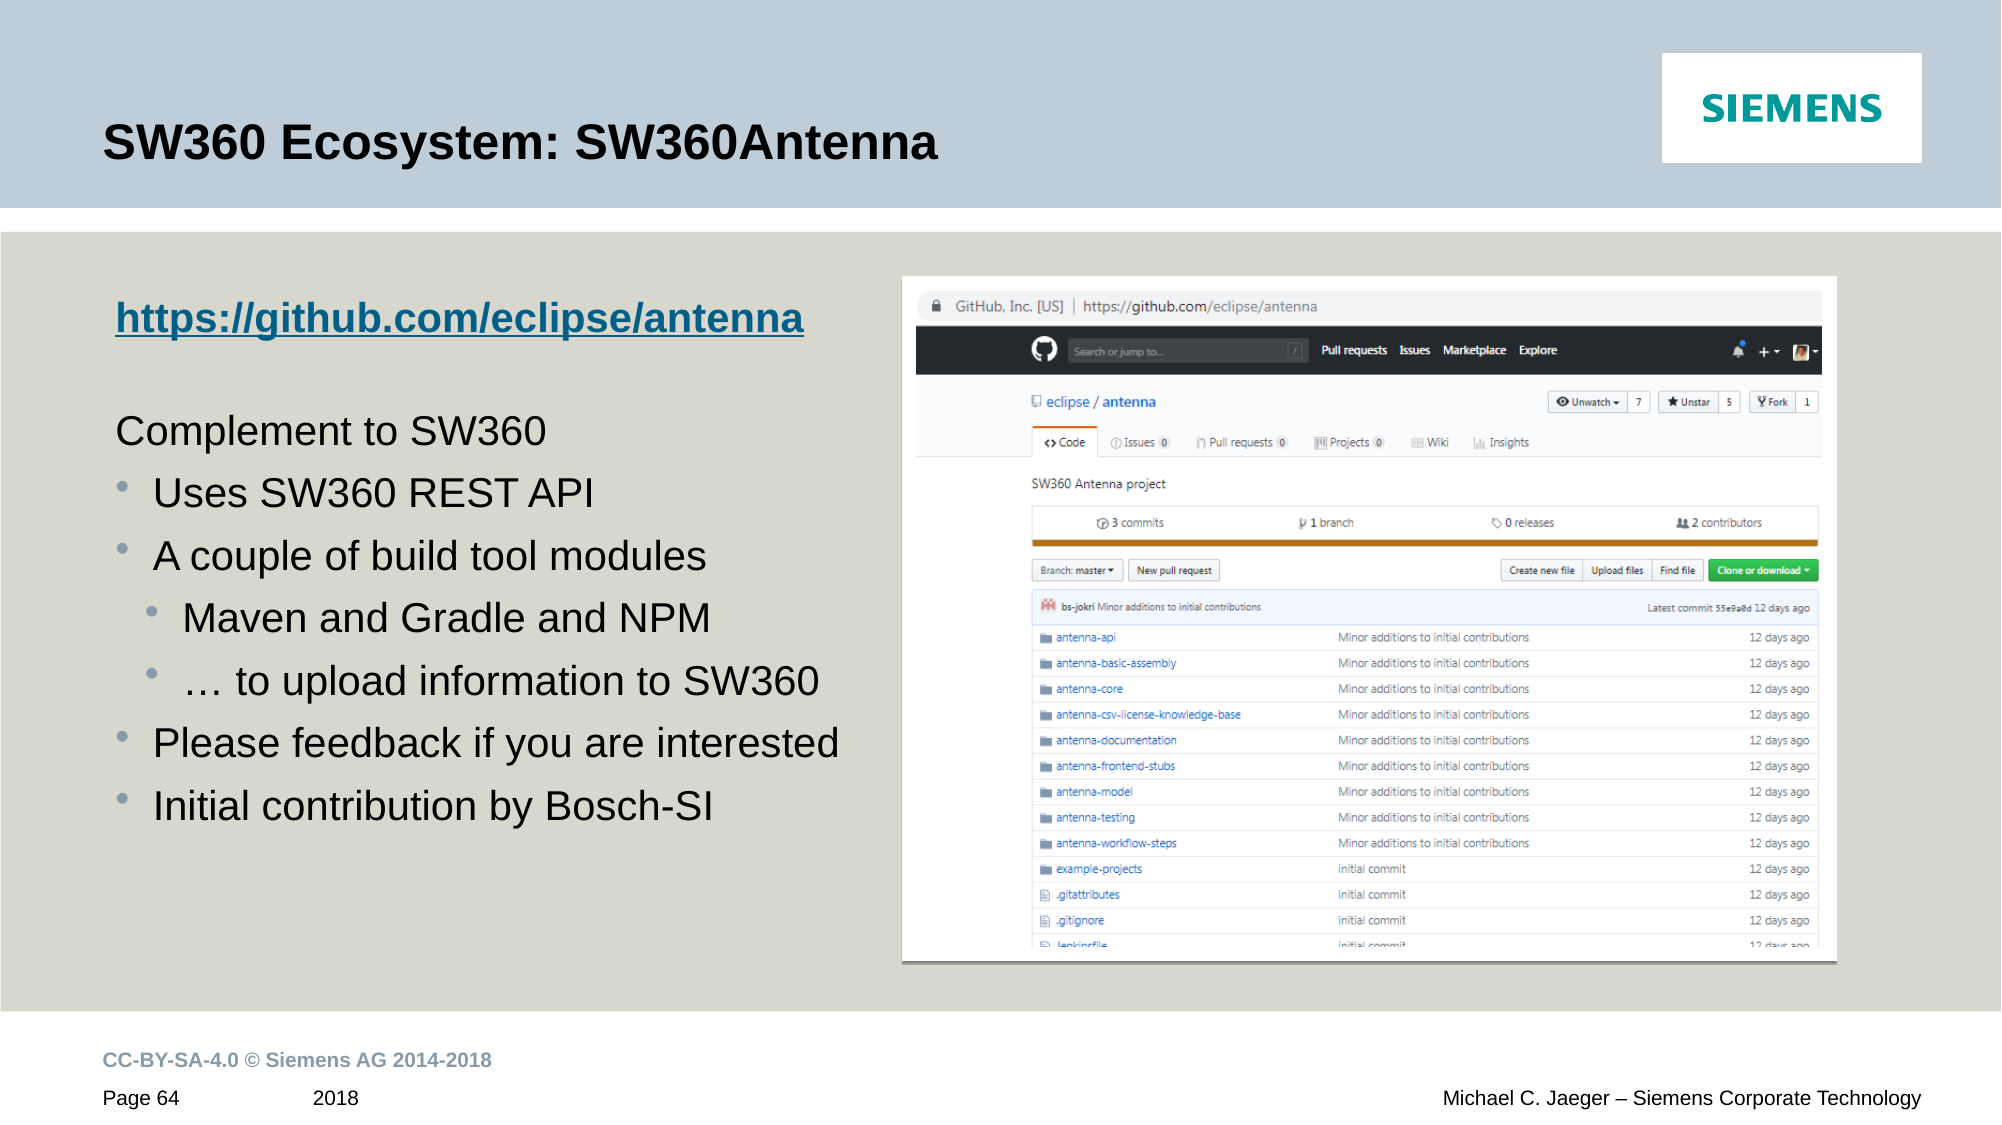

# SW360 Ecosystem: SW360Antenna
https://github.com/eclipse/antenna
Complement to SW360
Uses SW360 REST API
A couple of build tool modules
Maven and Gradle and NPM
… to upload information to SW360
Please feedback if you are interested
Initial contribution by Bosch-SI